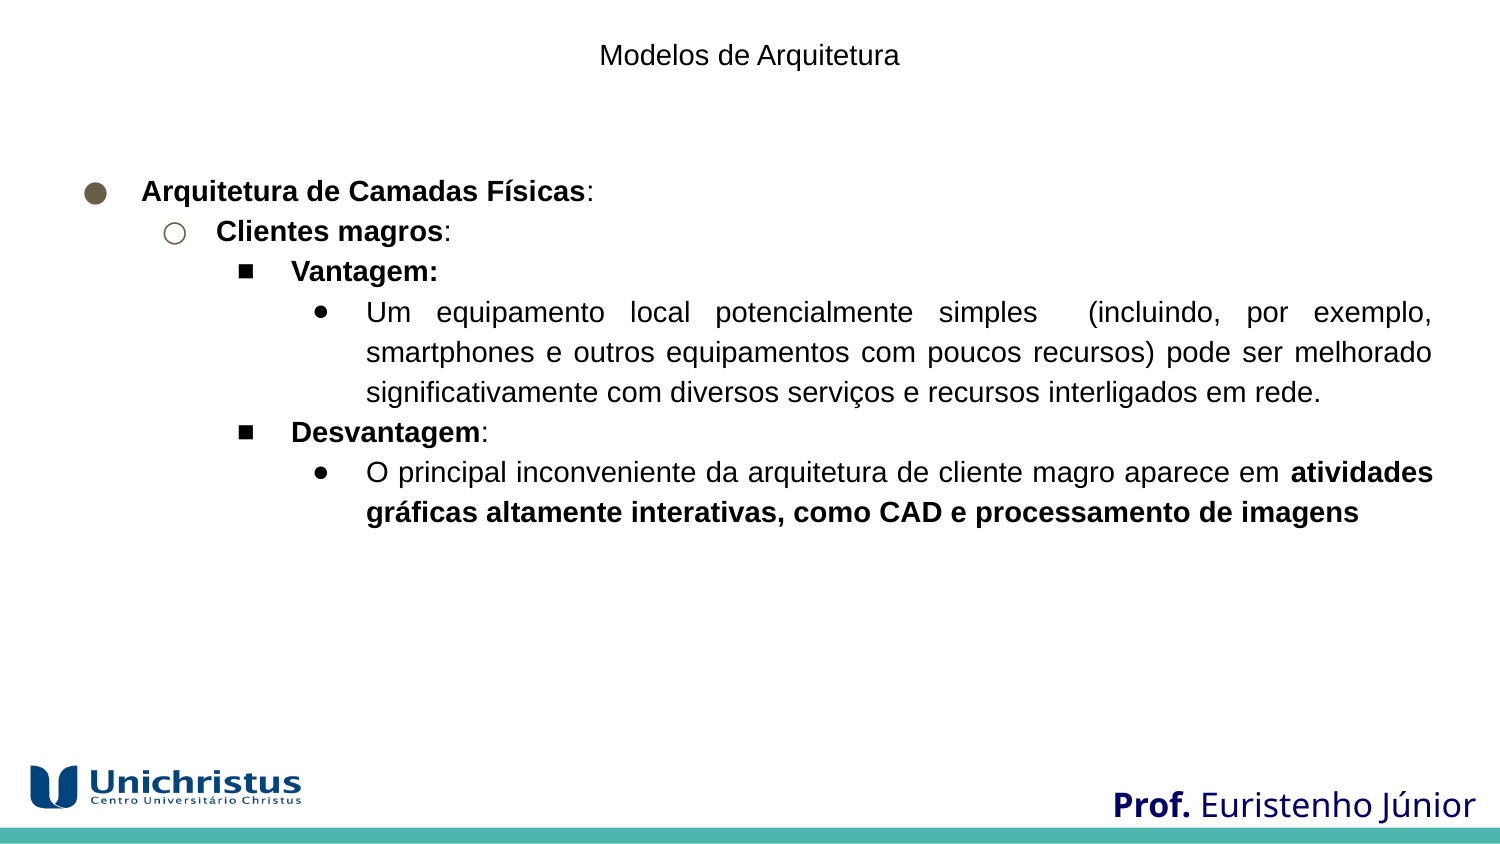

# Modelos de Arquitetura
Arquitetura de Camadas Físicas:
Clientes magros:
Vantagem:
Um equipamento local potencialmente simples (incluindo, por exemplo, smartphones e outros equipamentos com poucos recursos) pode ser melhorado significativamente com diversos serviços e recursos interligados em rede.
Desvantagem:
O principal inconveniente da arquitetura de cliente magro aparece em atividades gráficas altamente interativas, como CAD e processamento de imagens
Prof. Euristenho Júnior